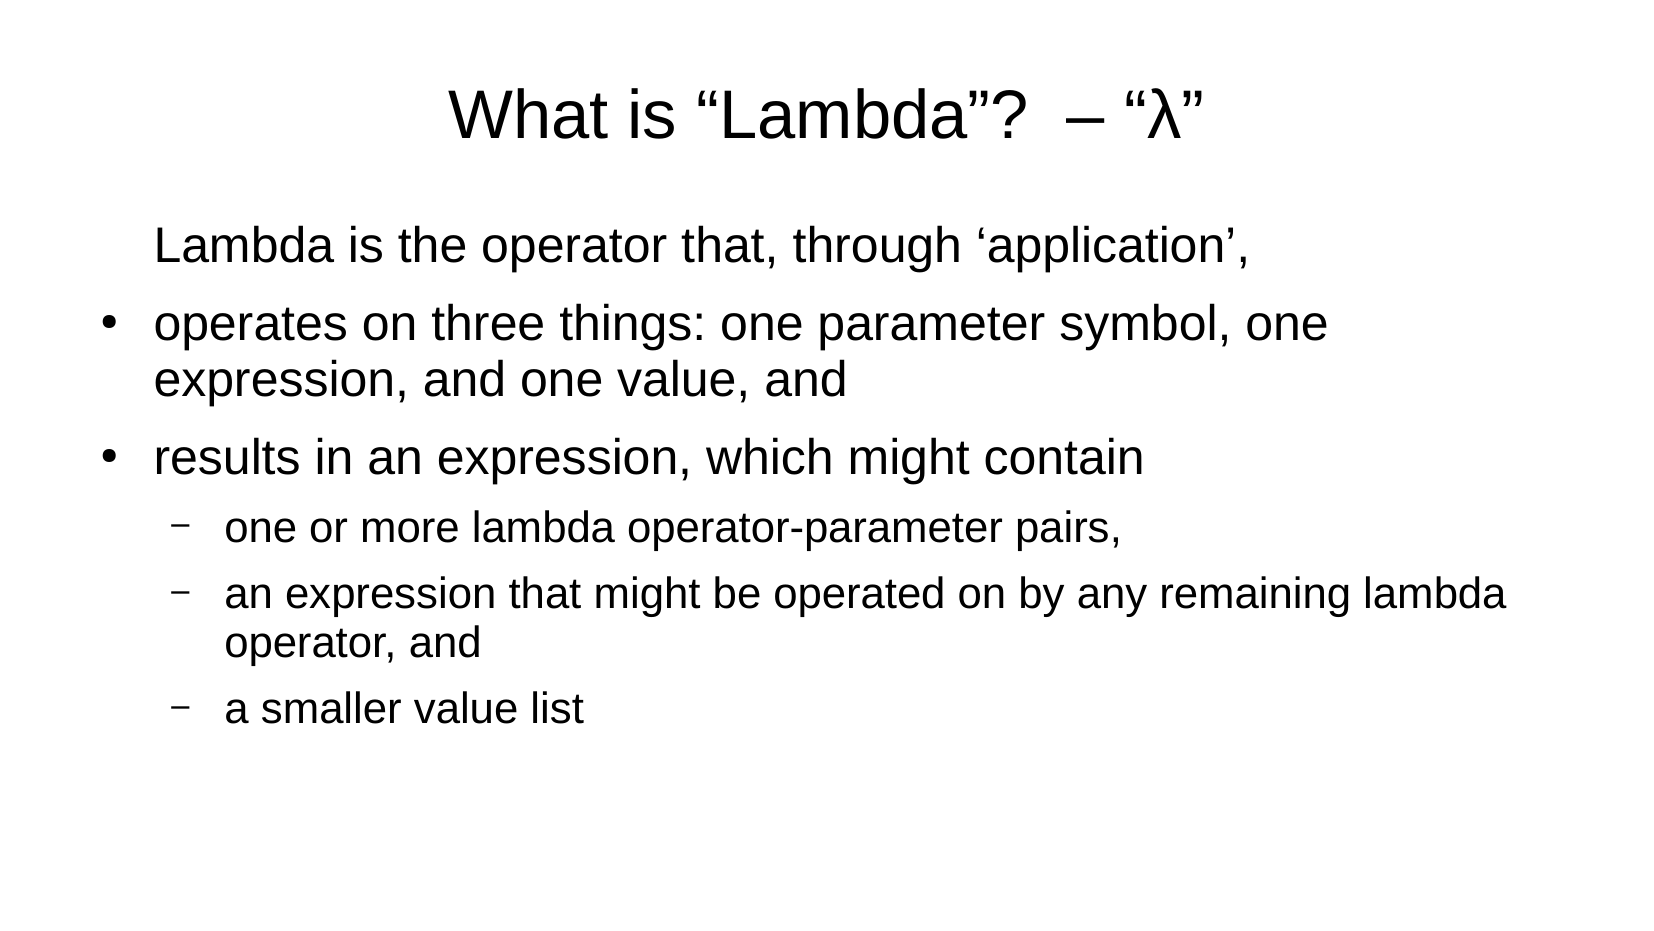

# What is “Lambda”? – “λ”
Lambda is the operator that, through ‘application’,
operates on three things: one parameter symbol, one expression, and one value, and
results in an expression, which might contain
one or more lambda operator-parameter pairs,
an expression that might be operated on by any remaining lambda operator, and
a smaller value list